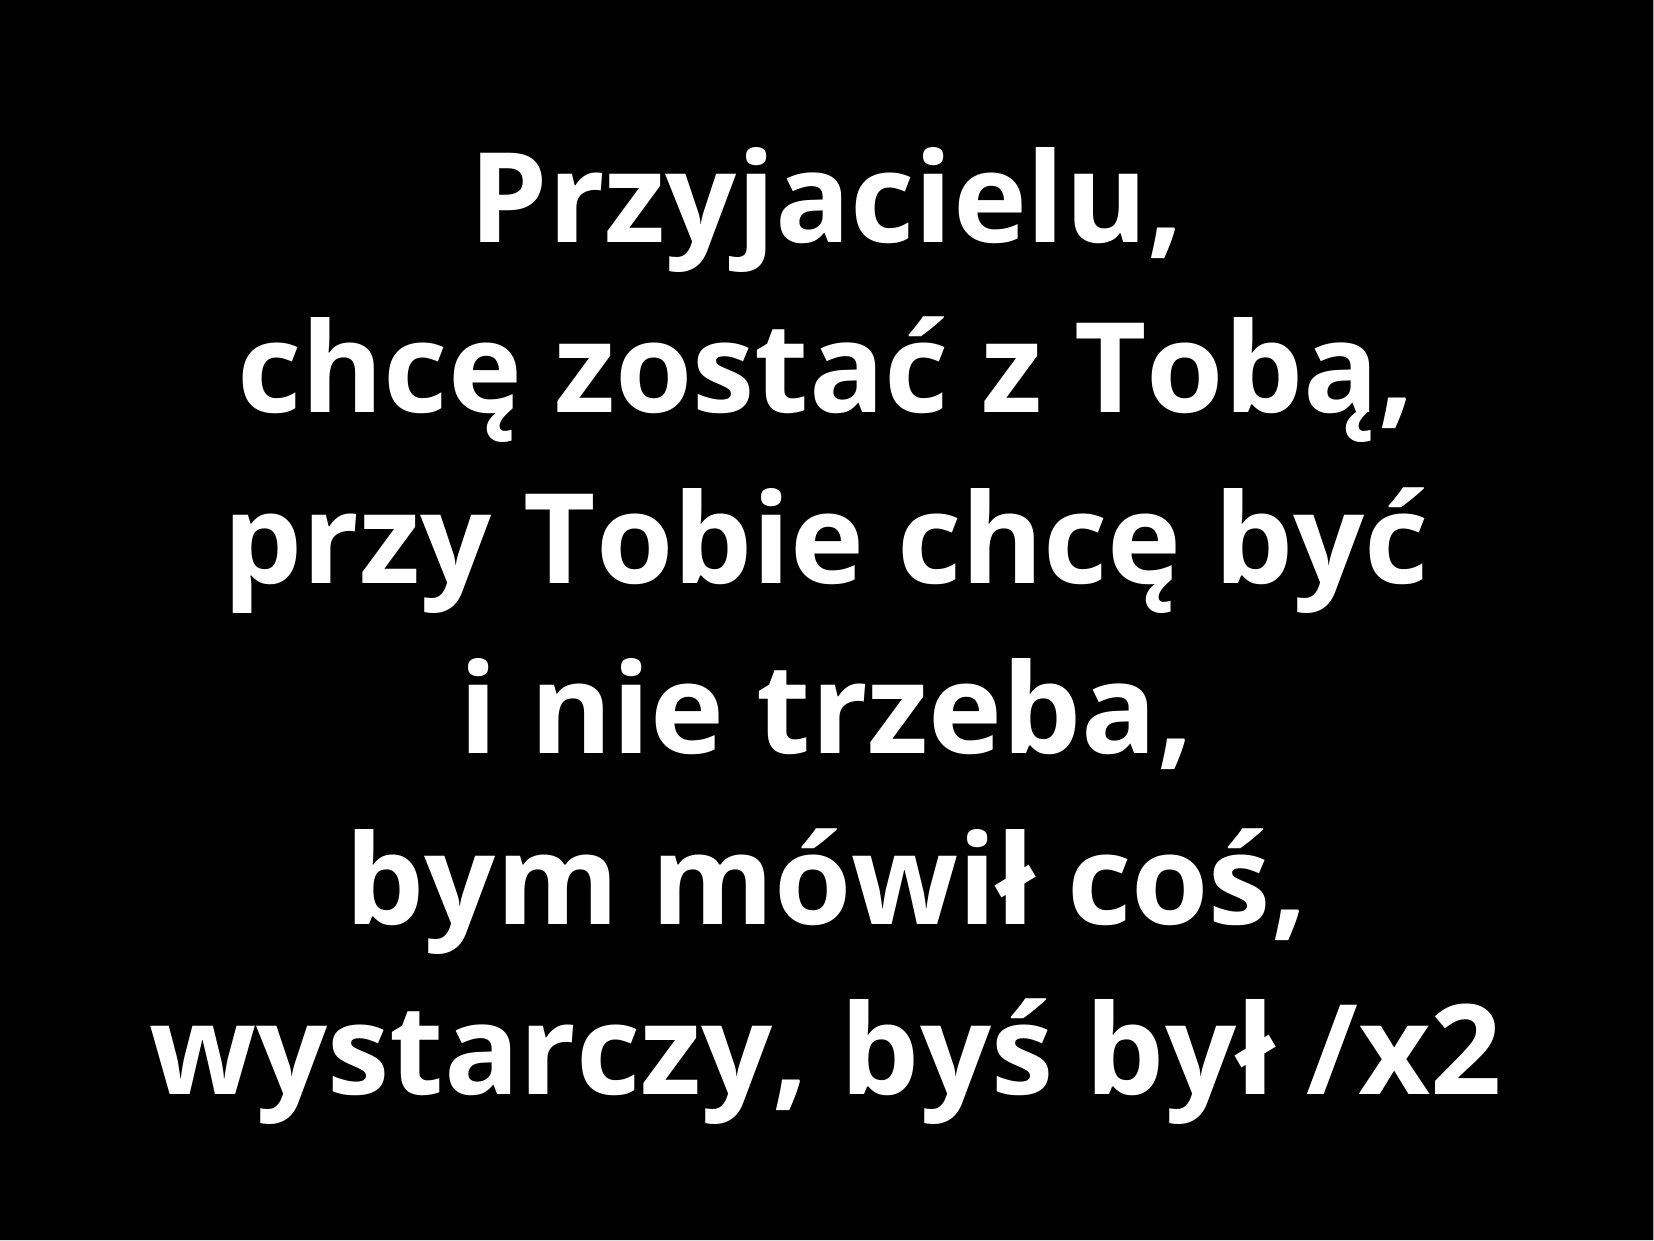

# Przyjacielu, chcę zostać z Tobą, przy Tobie chcę być i nie trzeba, bym mówił coś, wystarczy, byś był /x2